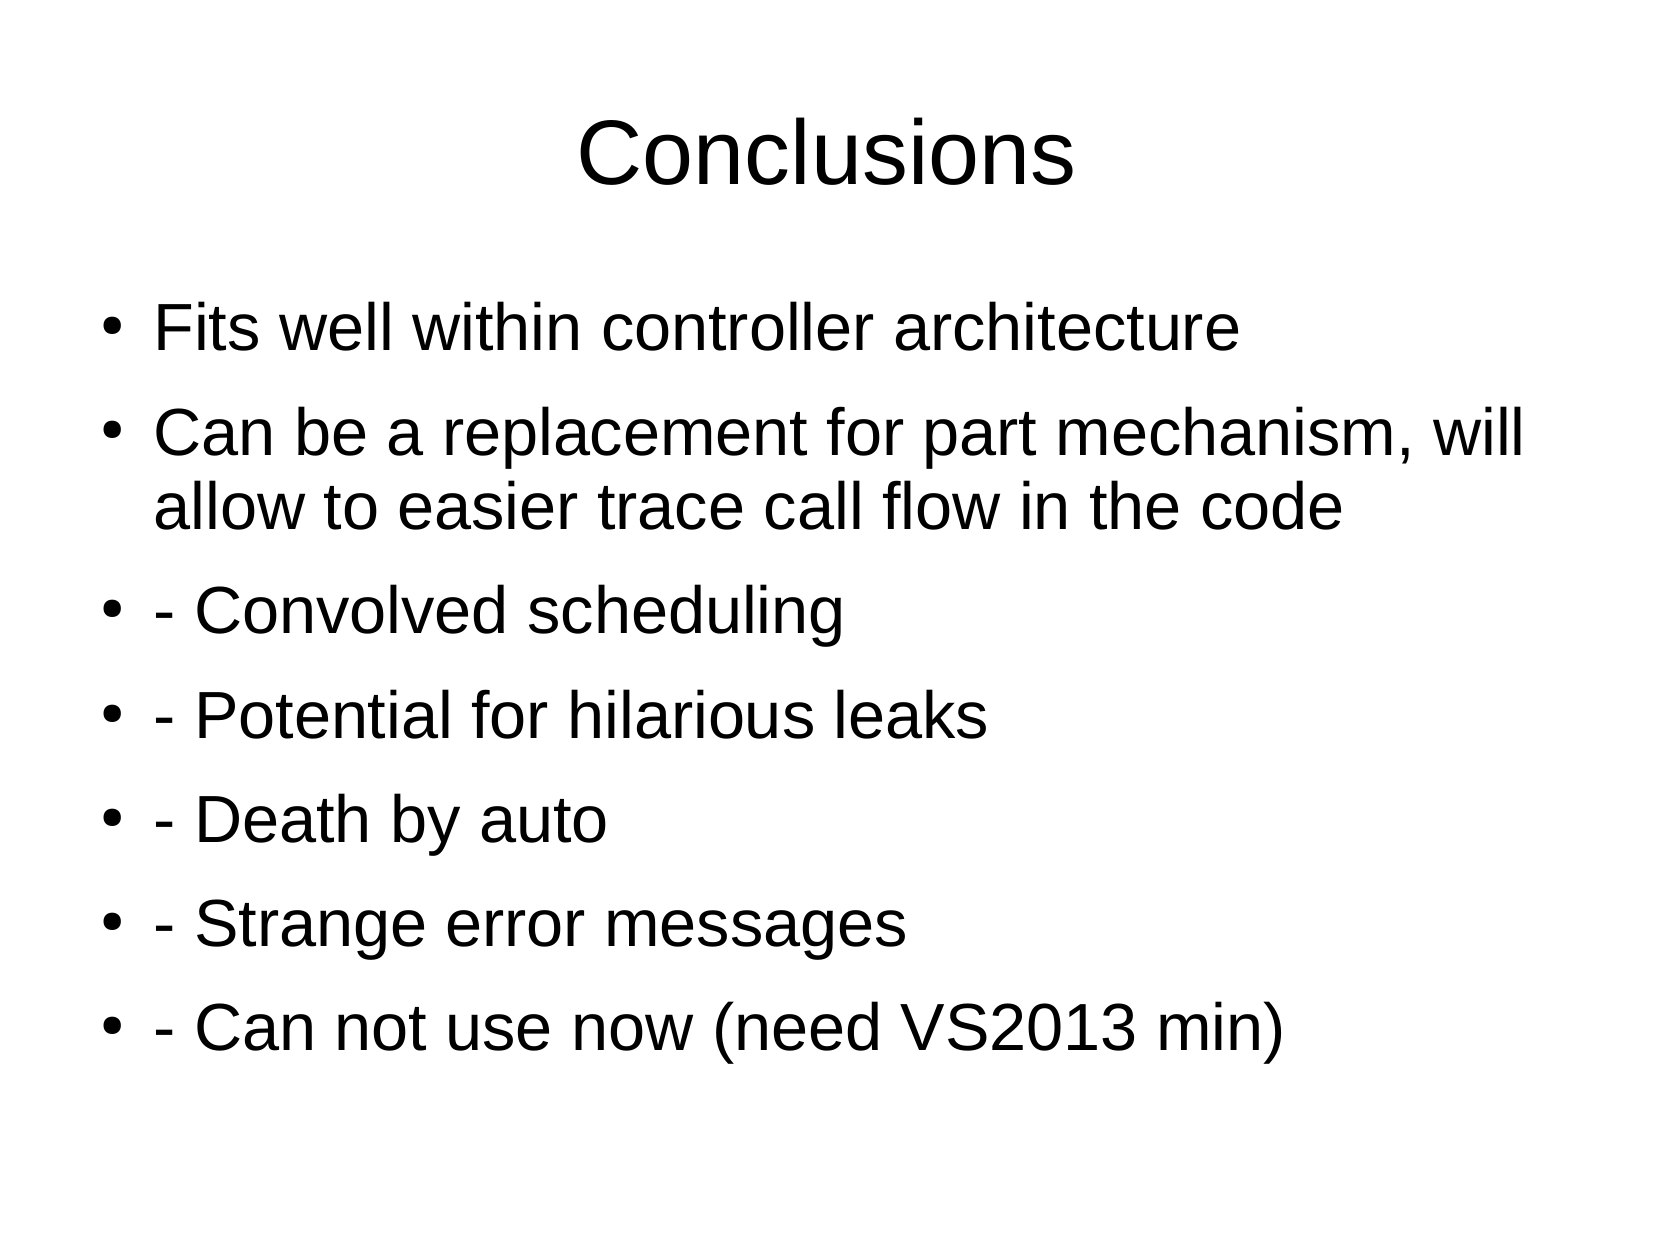

# Conclusions
Fits well within controller architecture
Can be a replacement for part mechanism, will allow to easier trace call flow in the code
- Convolved scheduling
- Potential for hilarious leaks
- Death by auto
- Strange error messages
- Can not use now (need VS2013 min)